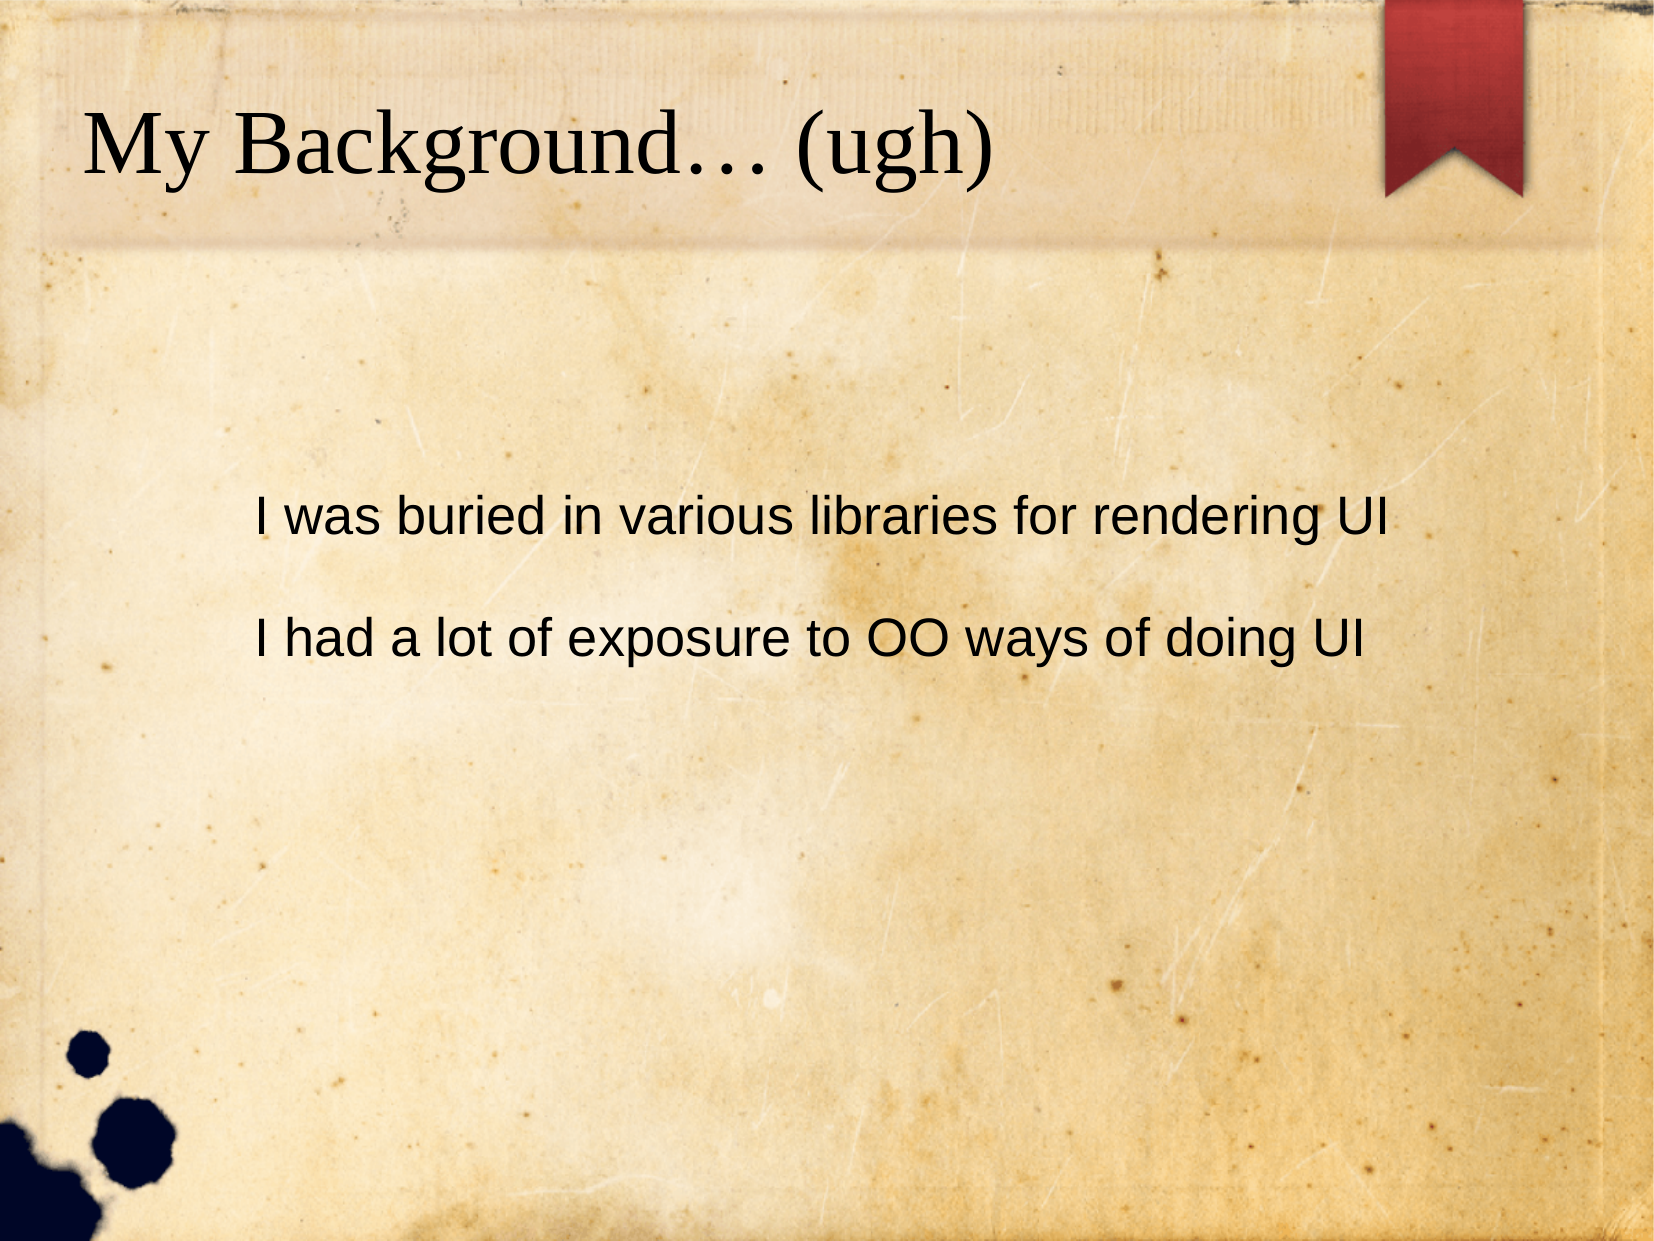

# My Background… (ugh)
I was buried in various libraries for rendering UI
I had a lot of exposure to OO ways of doing UI